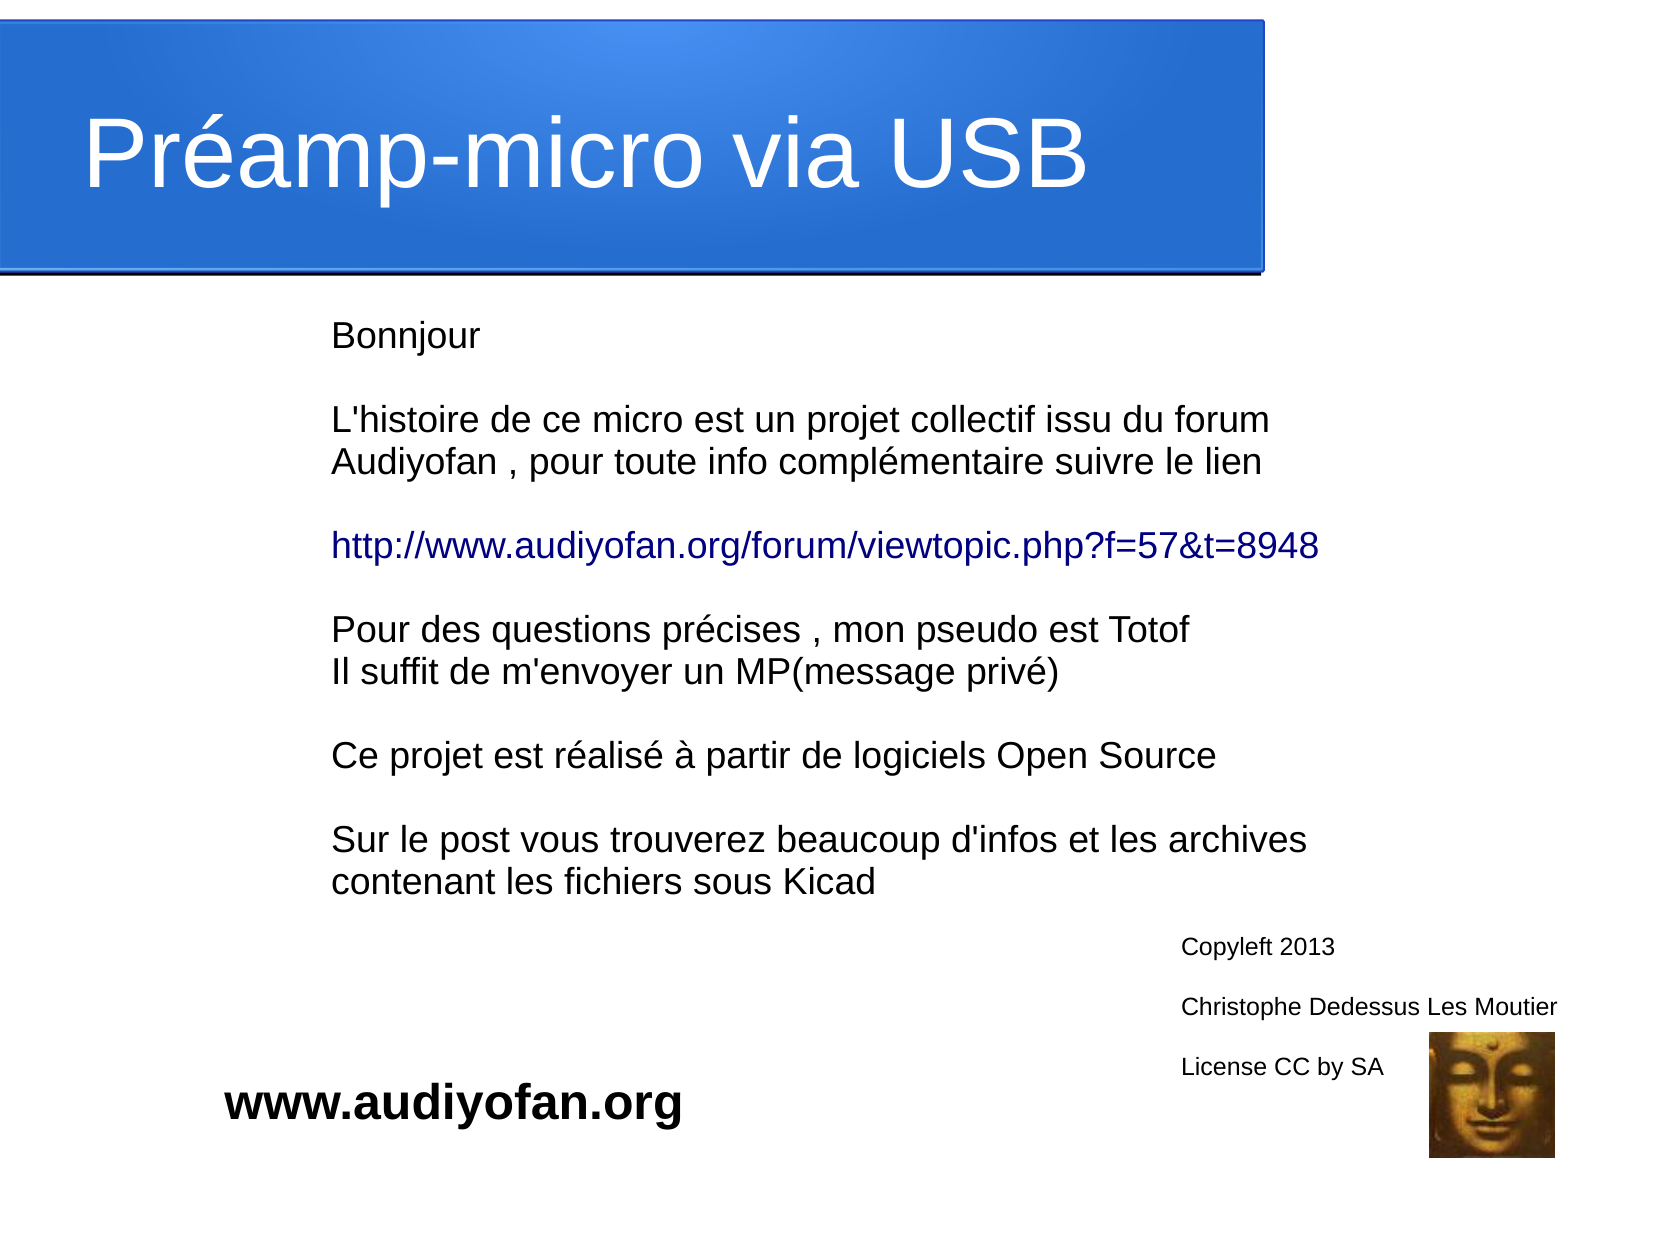

# Préamp-micro via USB
Bonnjour
L'histoire de ce micro est un projet collectif issu du forum
Audiyofan , pour toute info complémentaire suivre le lien
http://www.audiyofan.org/forum/viewtopic.php?f=57&t=8948
Pour des questions précises , mon pseudo est Totof
Il suffit de m'envoyer un MP(message privé)
Ce projet est réalisé à partir de logiciels Open Source
Sur le post vous trouverez beaucoup d'infos et les archives
contenant les fichiers sous Kicad
Copyleft 2013
Christophe Dedessus Les Moutier
License CC by SA
www.audiyofan.org